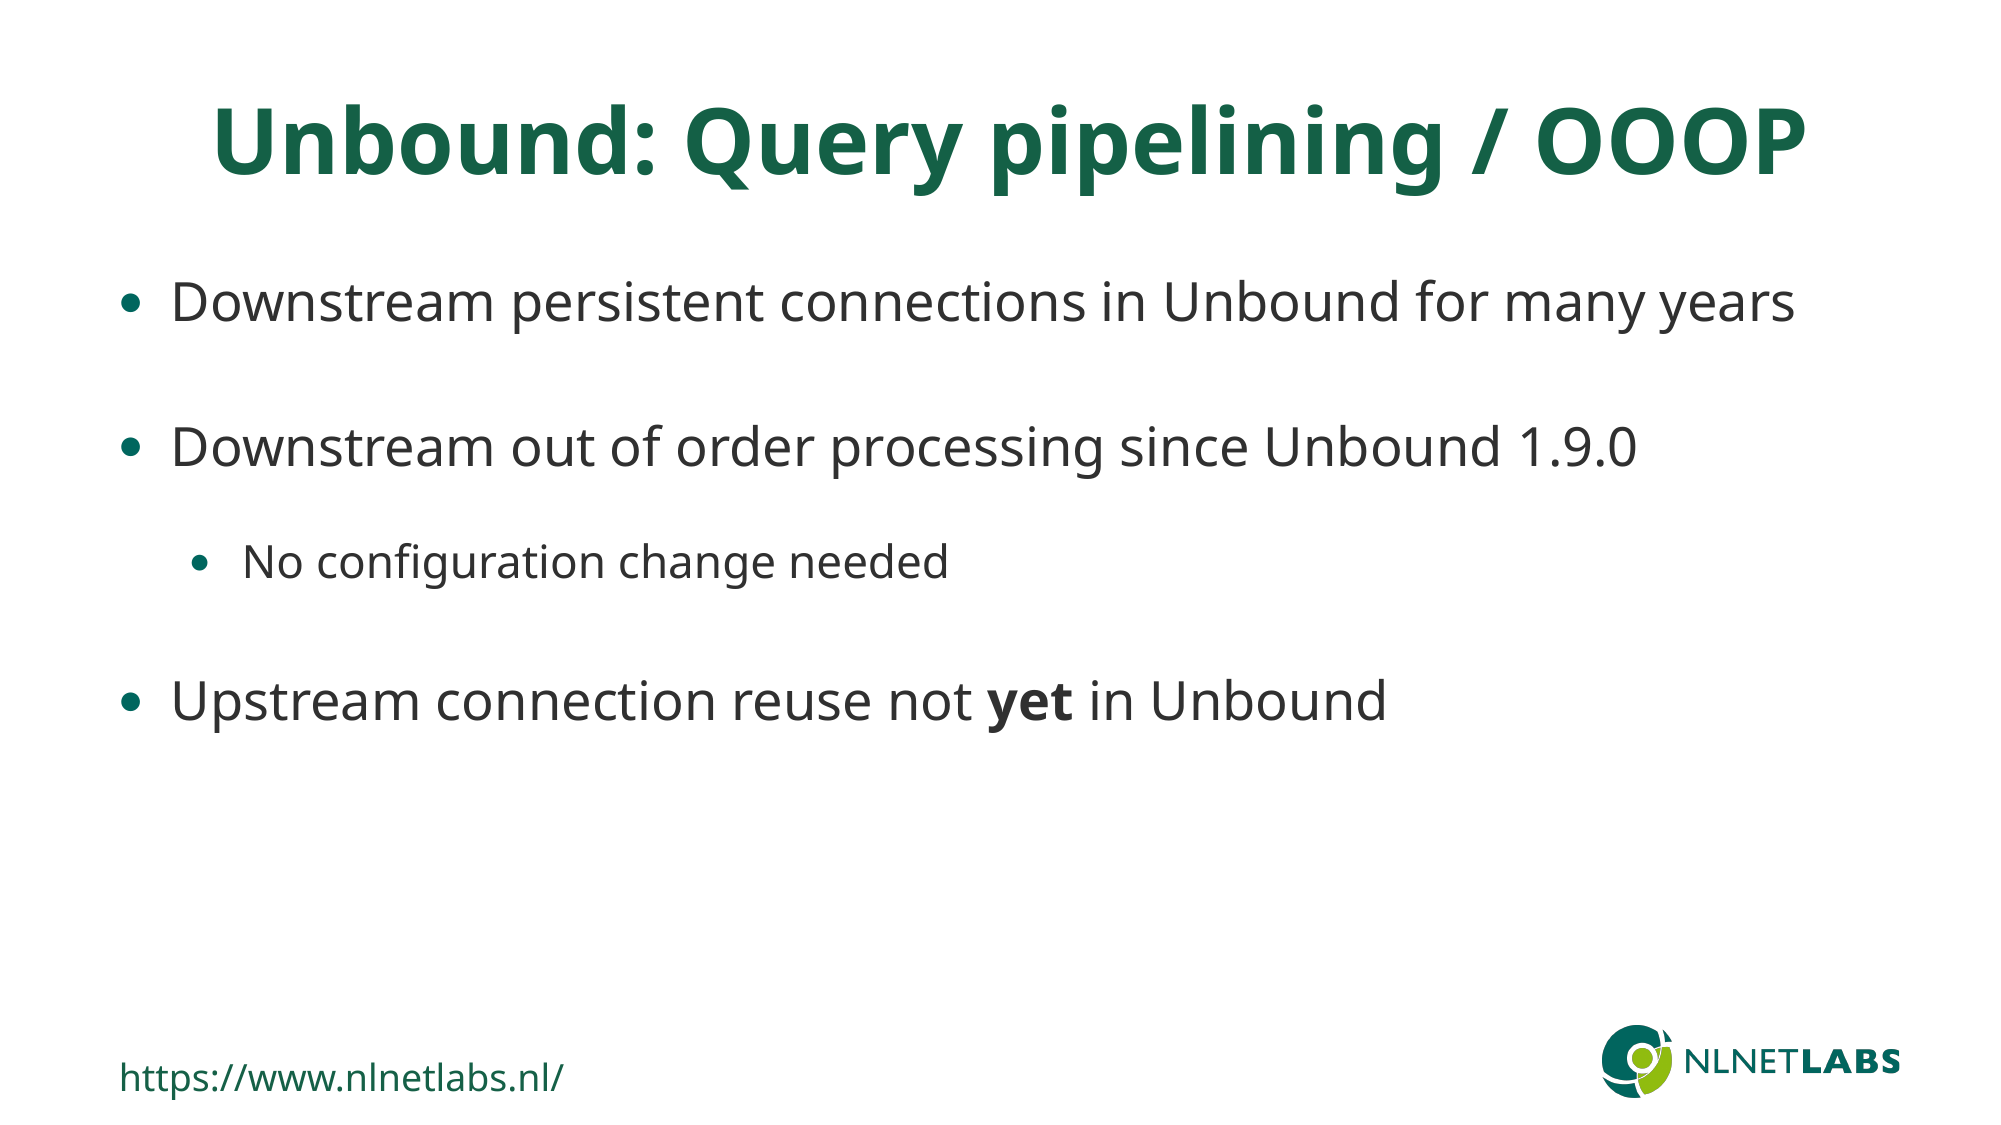

# Unbound: Query pipelining / OOOP
Downstream persistent connections in Unbound for many years
Downstream out of order processing since Unbound 1.9.0
No configuration change needed
Upstream connection reuse not yet in Unbound